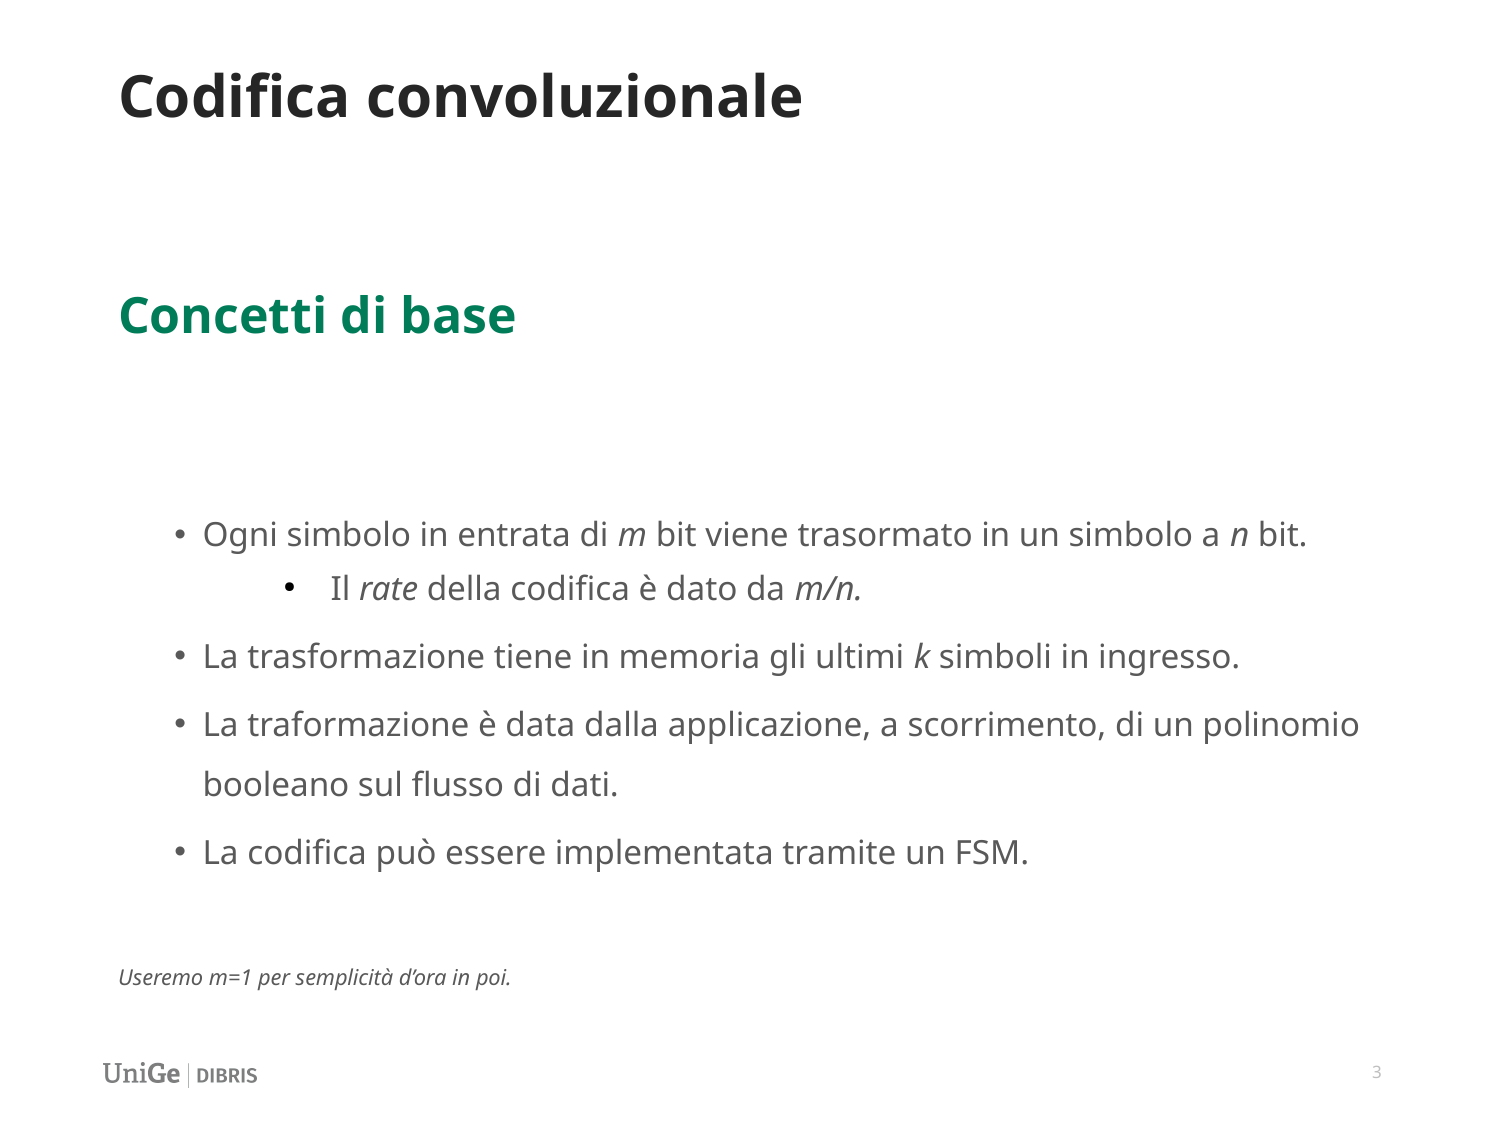

Codifica convoluzionale
Concetti di base
# Ogni simbolo in entrata di m bit viene trasormato in un simbolo a n bit.
Il rate della codifica è dato da m/n.
La trasformazione tiene in memoria gli ultimi k simboli in ingresso.
La traformazione è data dalla applicazione, a scorrimento, di un polinomio booleano sul flusso di dati.
La codifica può essere implementata tramite un FSM.
Useremo m=1 per semplicità d’ora in poi.
3